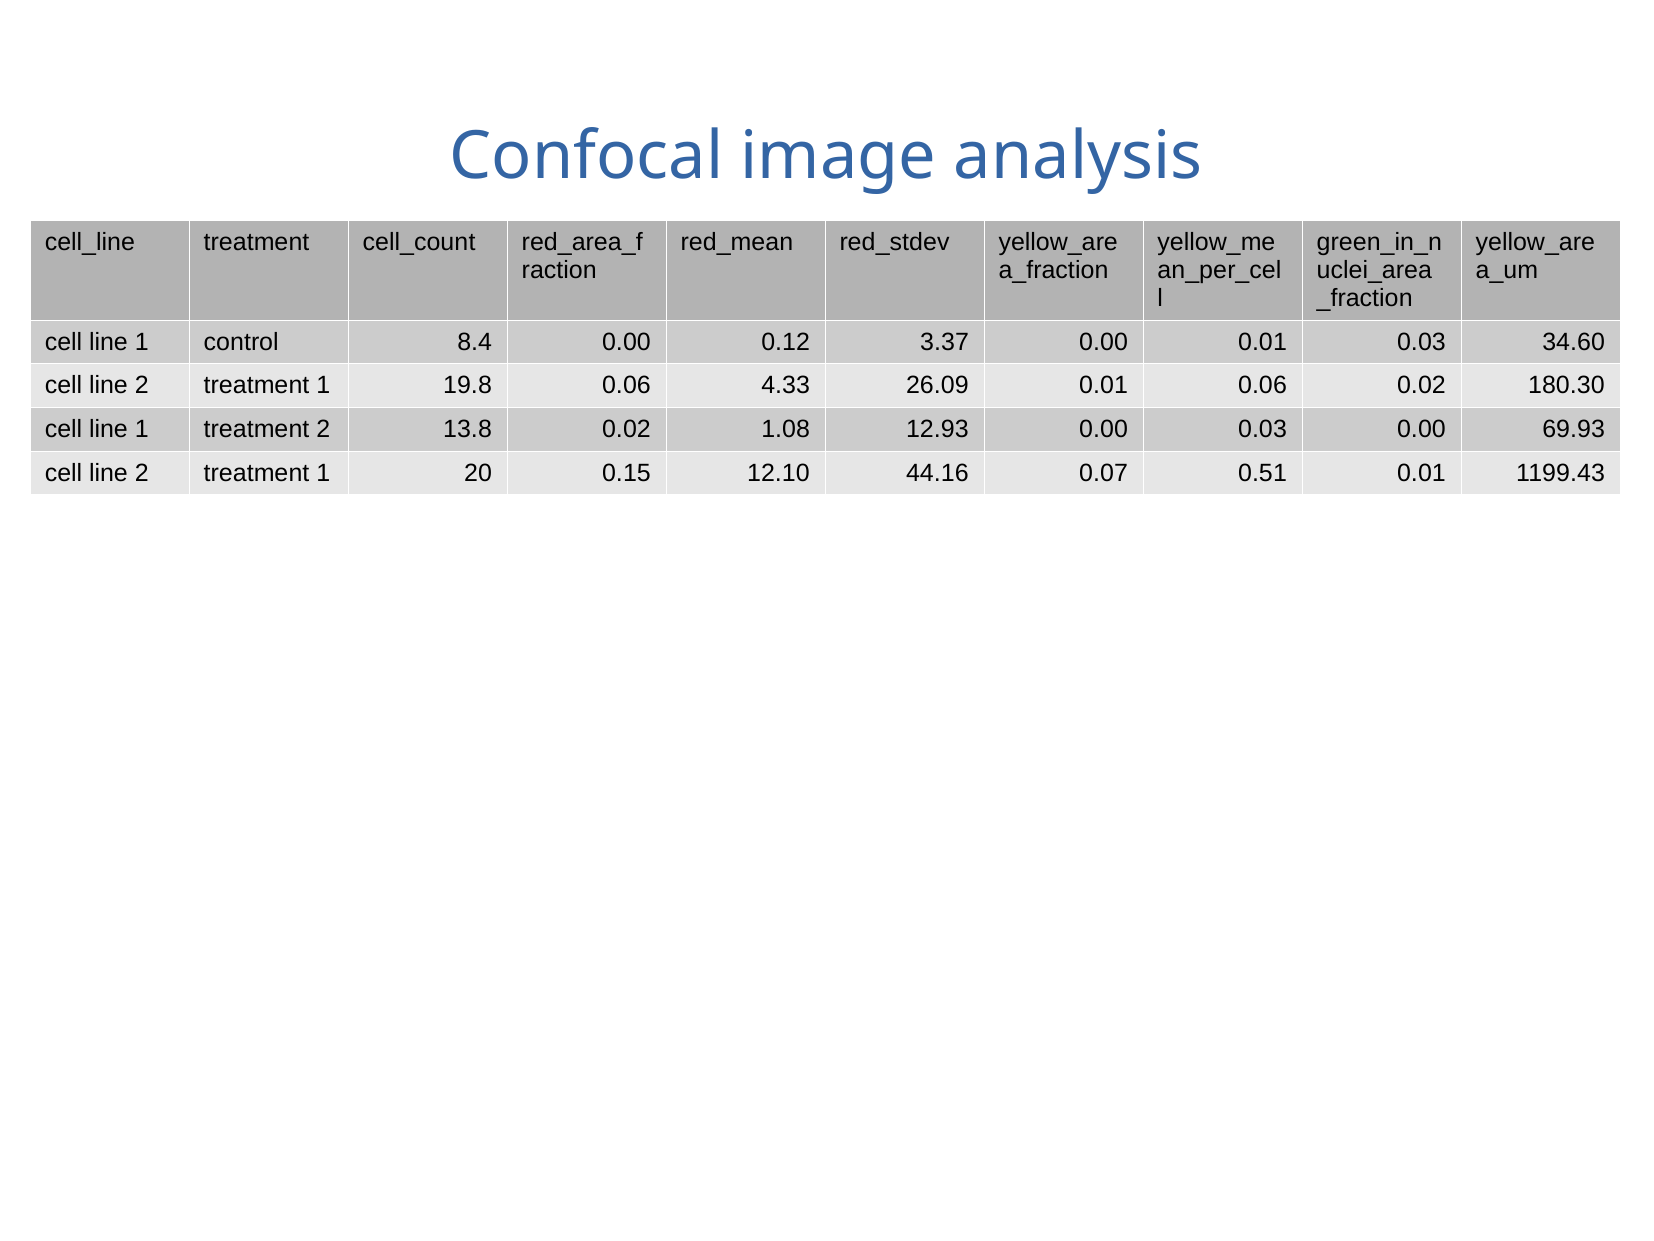

# Confocal image analysis
| cell\_line | treatment | cell\_count | red\_area\_fraction | red\_mean | red\_stdev | yellow\_area\_fraction | yellow\_mean\_per\_cell | green\_in\_nuclei\_area\_fraction | yellow\_area\_um |
| --- | --- | --- | --- | --- | --- | --- | --- | --- | --- |
| cell line 1 | control | 8.4 | 0.00 | 0.12 | 3.37 | 0.00 | 0.01 | 0.03 | 34.60 |
| cell line 2 | treatment 1 | 19.8 | 0.06 | 4.33 | 26.09 | 0.01 | 0.06 | 0.02 | 180.30 |
| cell line 1 | treatment 2 | 13.8 | 0.02 | 1.08 | 12.93 | 0.00 | 0.03 | 0.00 | 69.93 |
| cell line 2 | treatment 1 | 20 | 0.15 | 12.10 | 44.16 | 0.07 | 0.51 | 0.01 | 1199.43 |